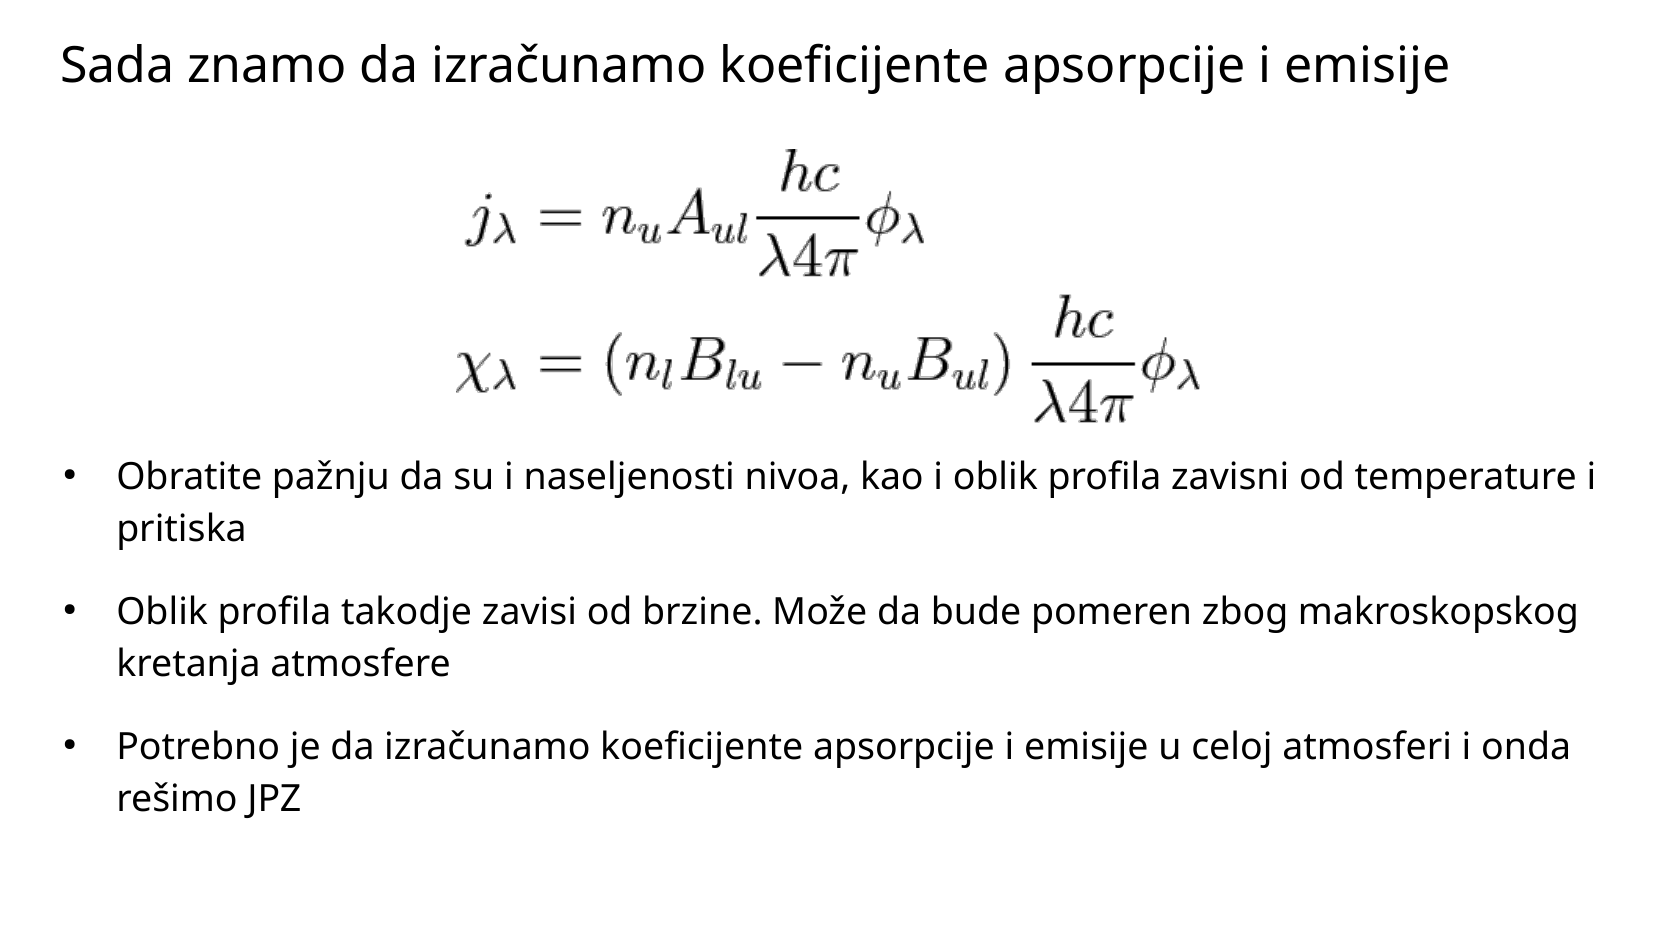

# Sada znamo da izračunamo koeficijente apsorpcije i emisije
Obratite pažnju da su i naseljenosti nivoa, kao i oblik profila zavisni od temperature i pritiska
Oblik profila takodje zavisi od brzine. Može da bude pomeren zbog makroskopskog kretanja atmosfere
Potrebno je da izračunamo koeficijente apsorpcije i emisije u celoj atmosferi i onda rešimo JPZ